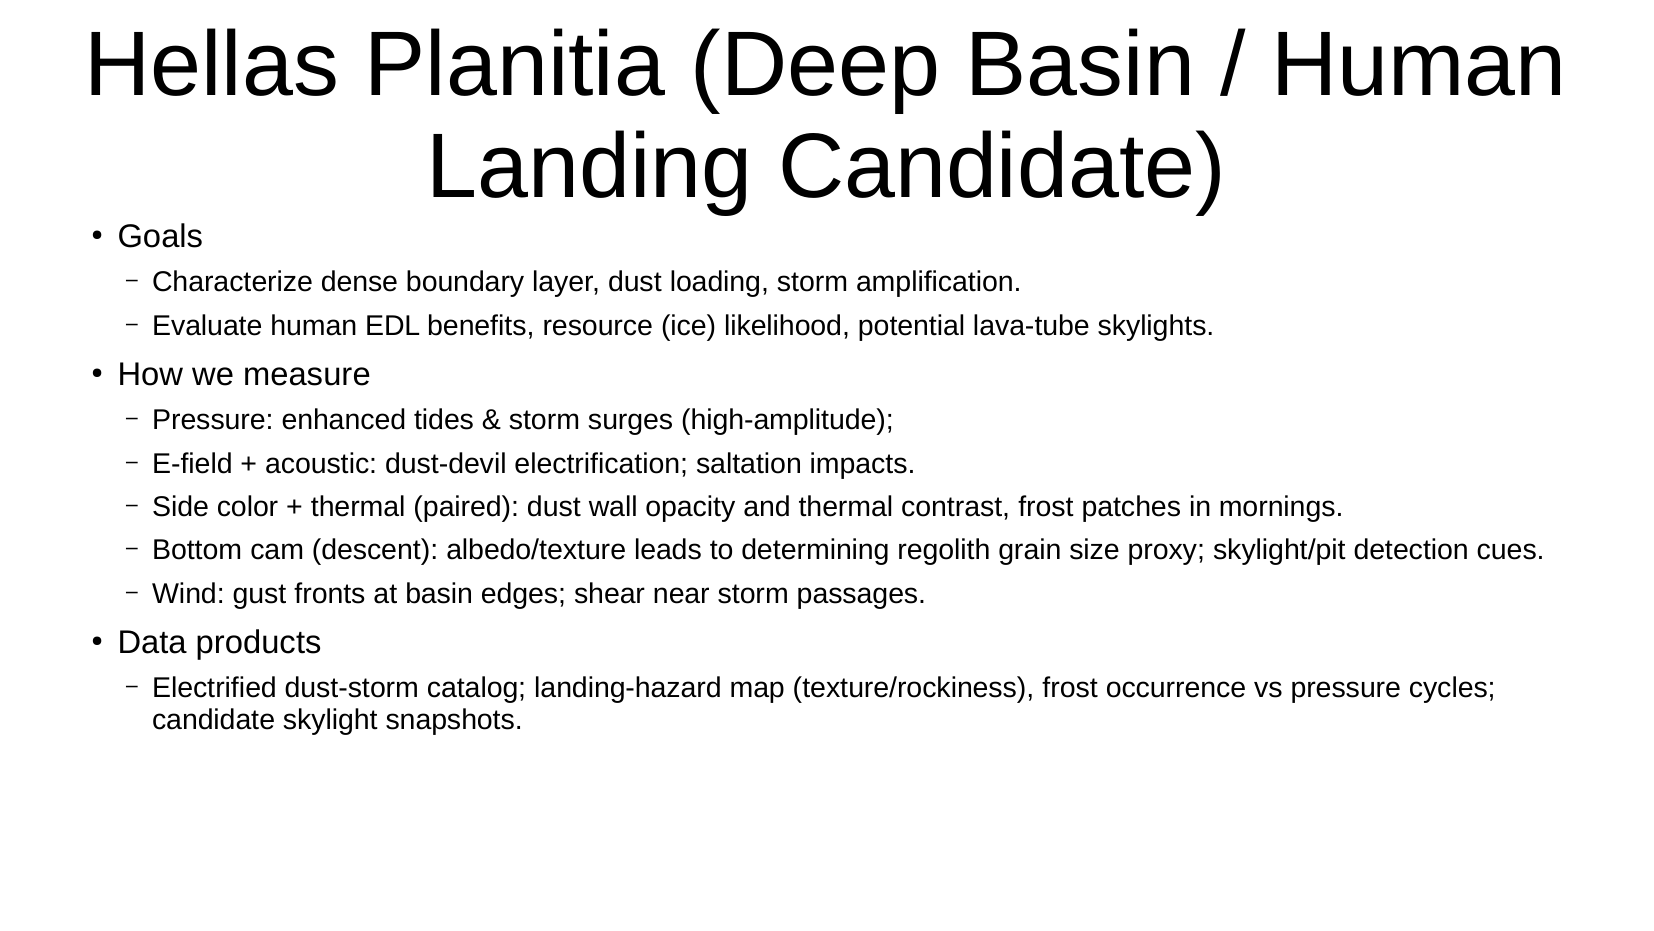

# Hellas Planitia (Deep Basin / Human Landing Candidate)
Goals
Characterize dense boundary layer, dust loading, storm amplification.
Evaluate human EDL benefits, resource (ice) likelihood, potential lava-tube skylights.
How we measure
Pressure: enhanced tides & storm surges (high-amplitude);
E-field + acoustic: dust-devil electrification; saltation impacts.
Side color + thermal (paired): dust wall opacity and thermal contrast, frost patches in mornings.
Bottom cam (descent): albedo/texture leads to determining regolith grain size proxy; skylight/pit detection cues.
Wind: gust fronts at basin edges; shear near storm passages.
Data products
Electrified dust-storm catalog; landing-hazard map (texture/rockiness), frost occurrence vs pressure cycles; candidate skylight snapshots.